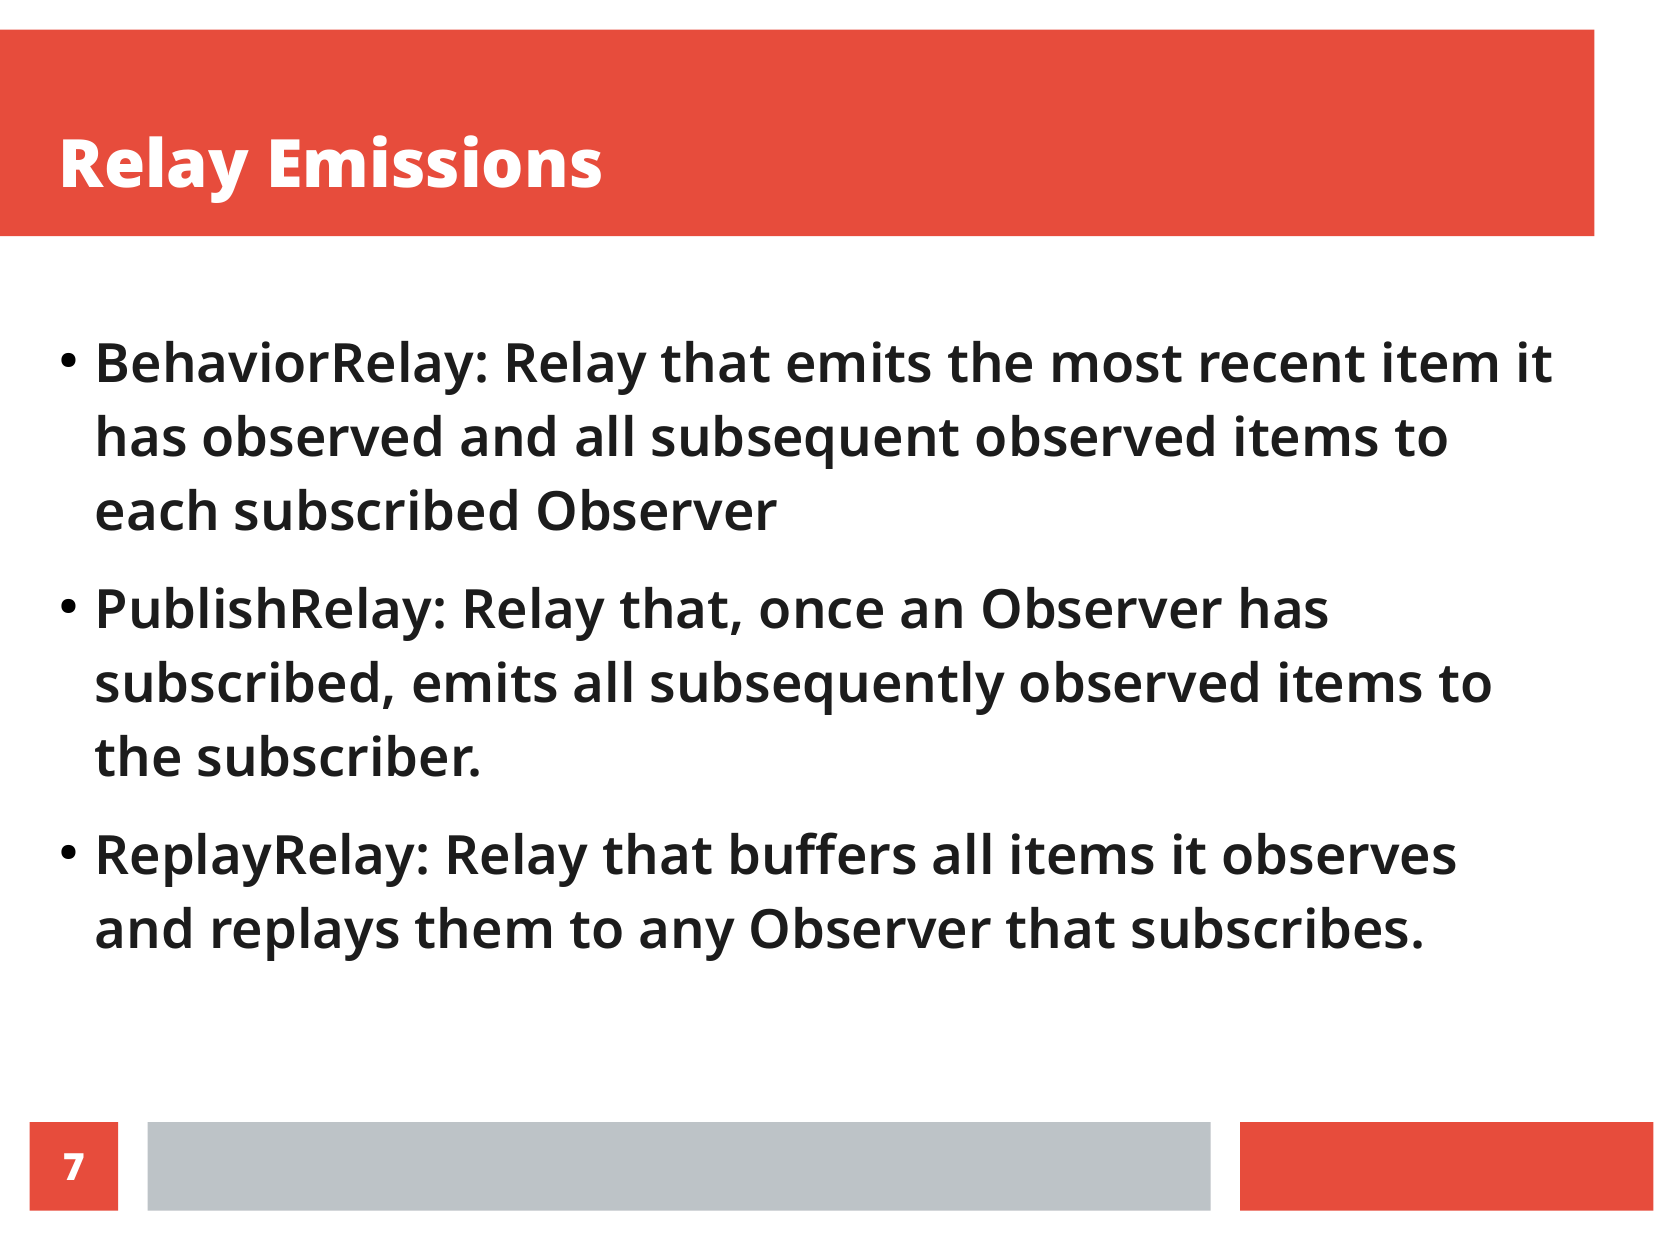

# Relay Emissions
BehaviorRelay: Relay that emits the most recent item it has observed and all subsequent observed items to each subscribed Observer
PublishRelay: Relay that, once an Observer has subscribed, emits all subsequently observed items to the subscriber.
ReplayRelay: Relay that buffers all items it observes and replays them to any Observer that subscribes.
7